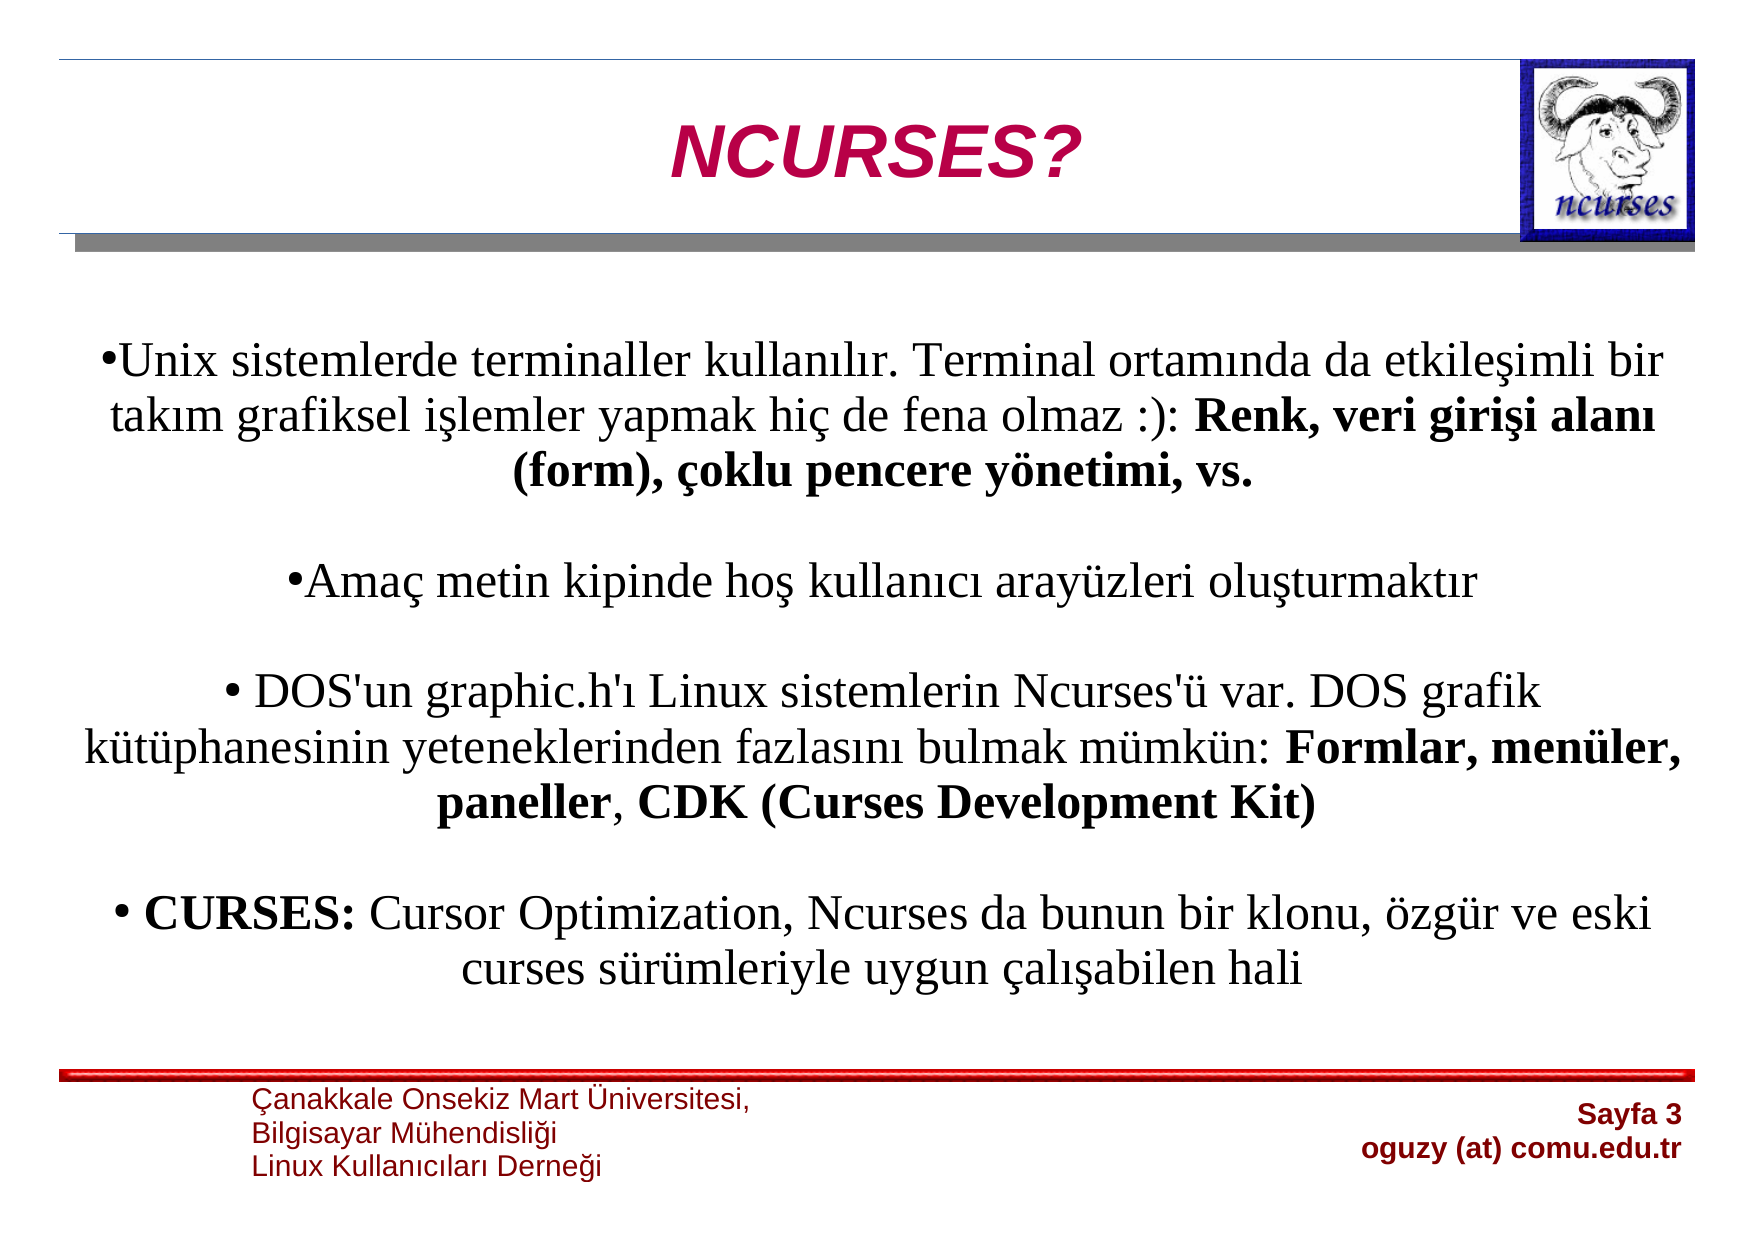

# NCURSES?
Unix sistemlerde terminaller kullanılır. Terminal ortamında da etkileşimli bir takım grafiksel işlemler yapmak hiç de fena olmaz :): Renk, veri girişi alanı (form), çoklu pencere yönetimi, vs.
Amaç metin kipinde hoş kullanıcı arayüzleri oluşturmaktır
 DOS'un graphic.h'ı Linux sistemlerin Ncurses'ü var. DOS grafik kütüphanesinin yeteneklerinden fazlasını bulmak mümkün: Formlar, menüler, paneller, CDK (Curses Development Kit)
 CURSES: Cursor Optimization, Ncurses da bunun bir klonu, özgür ve eski curses sürümleriyle uygun çalışabilen hali